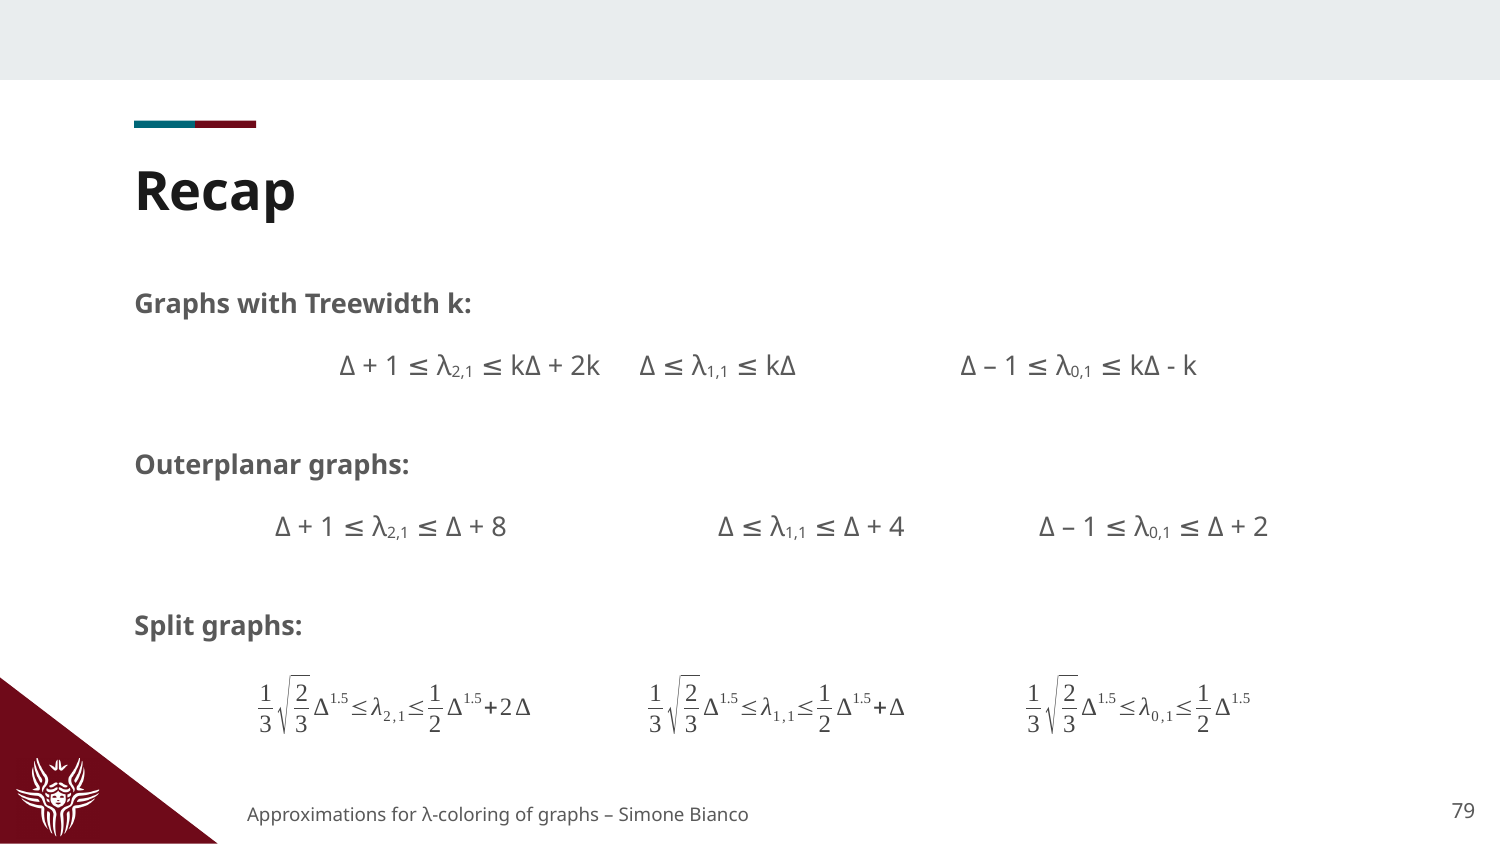

# Recap
Graphs with Treewidth k:
Δ + 1 ≤ λ2,1 ≤ kΔ + 2k	Δ ≤ λ1,1 ≤ kΔ	 Δ – 1 ≤ λ0,1 ≤ kΔ - k
Outerplanar graphs:
 Δ + 1 ≤ λ2,1 ≤ Δ + 8		Δ ≤ λ1,1 ≤ Δ + 4	 Δ – 1 ≤ λ0,1 ≤ Δ + 2
Split graphs:
Approximations for λ-coloring of graphs – Simone Bianco